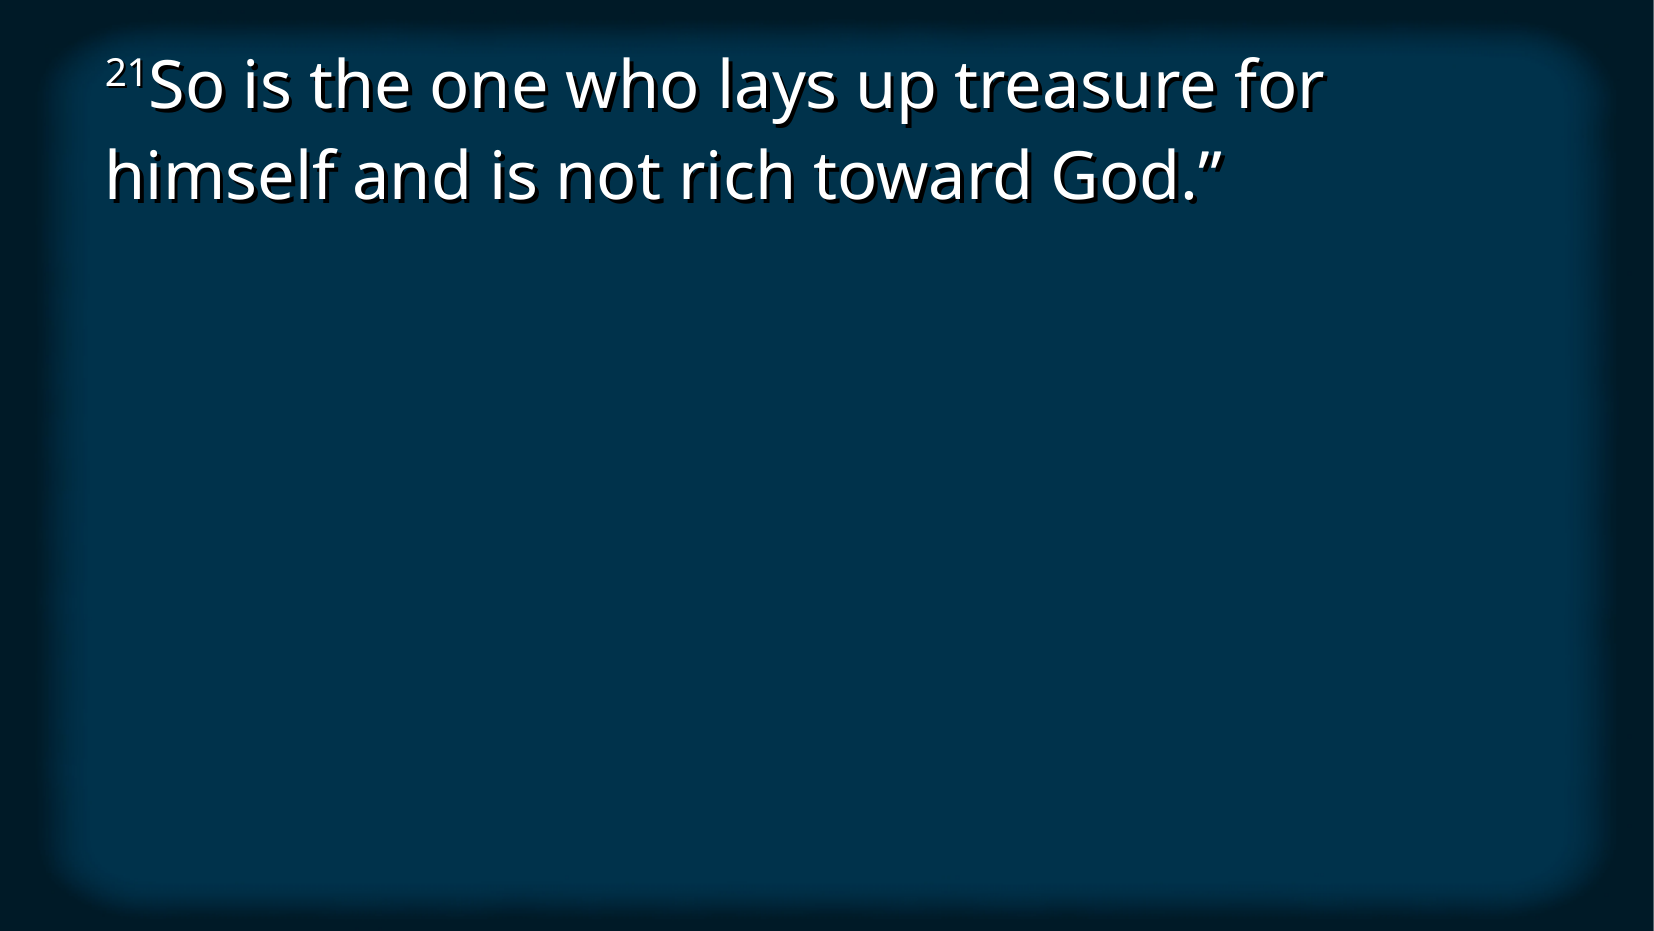

21So is the one who lays up treasure for himself and is not rich toward God.”